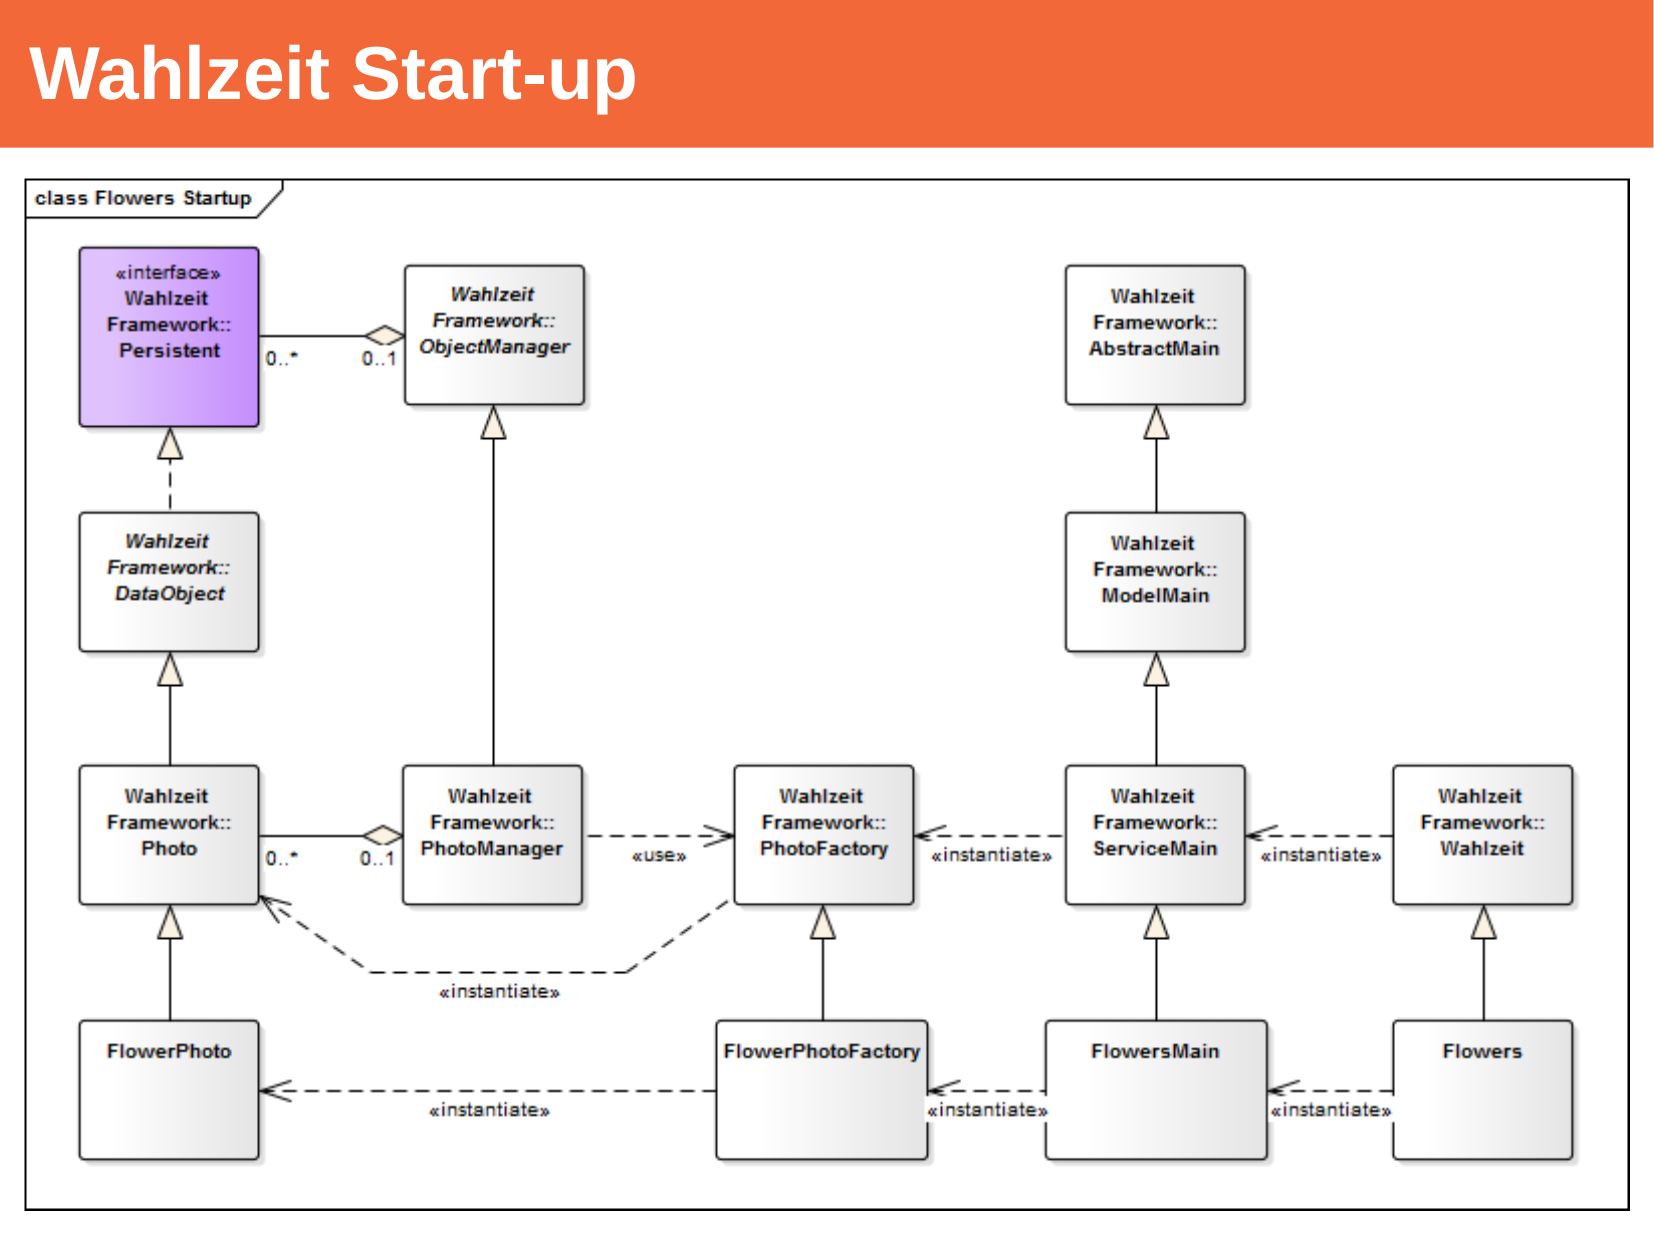

# Wahlzeit Start-up
Advanced Design and Programming
2
© 2015 Dirk Riehle - All Rights Reserved